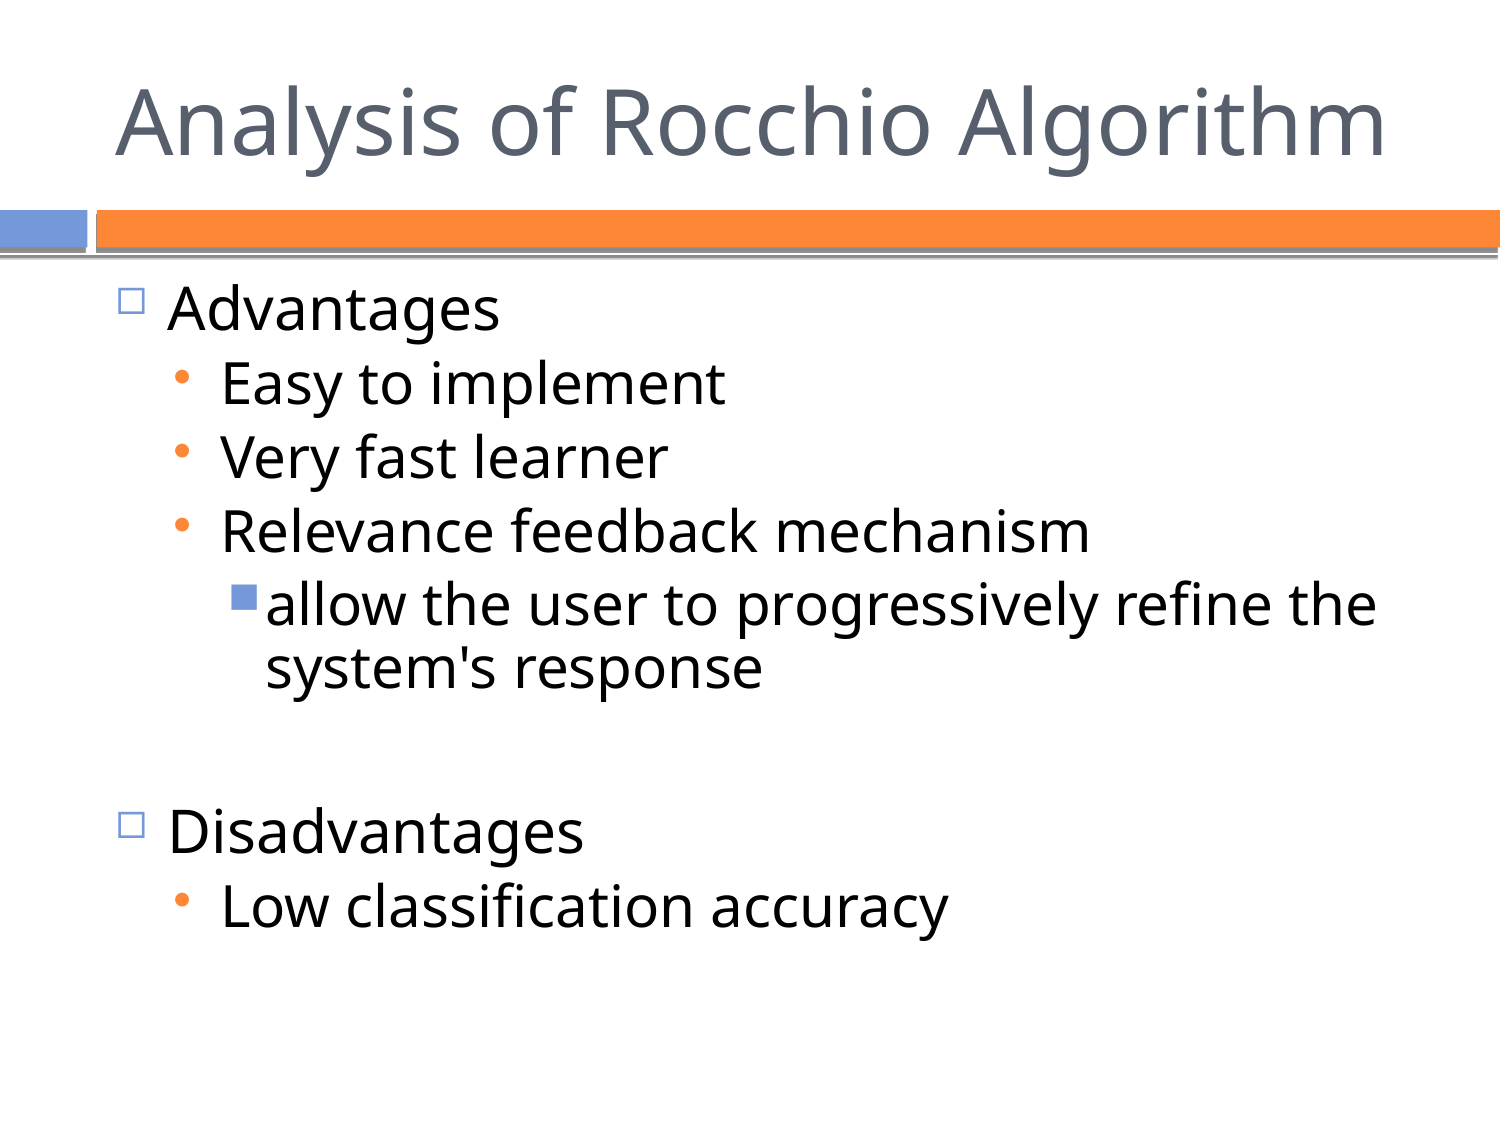

# Analysis of Rocchio Algorithm
Advantages
Easy to implement
Very fast learner
Relevance feedback mechanism
allow the user to progressively refine the system's response
Disadvantages
Low classification accuracy